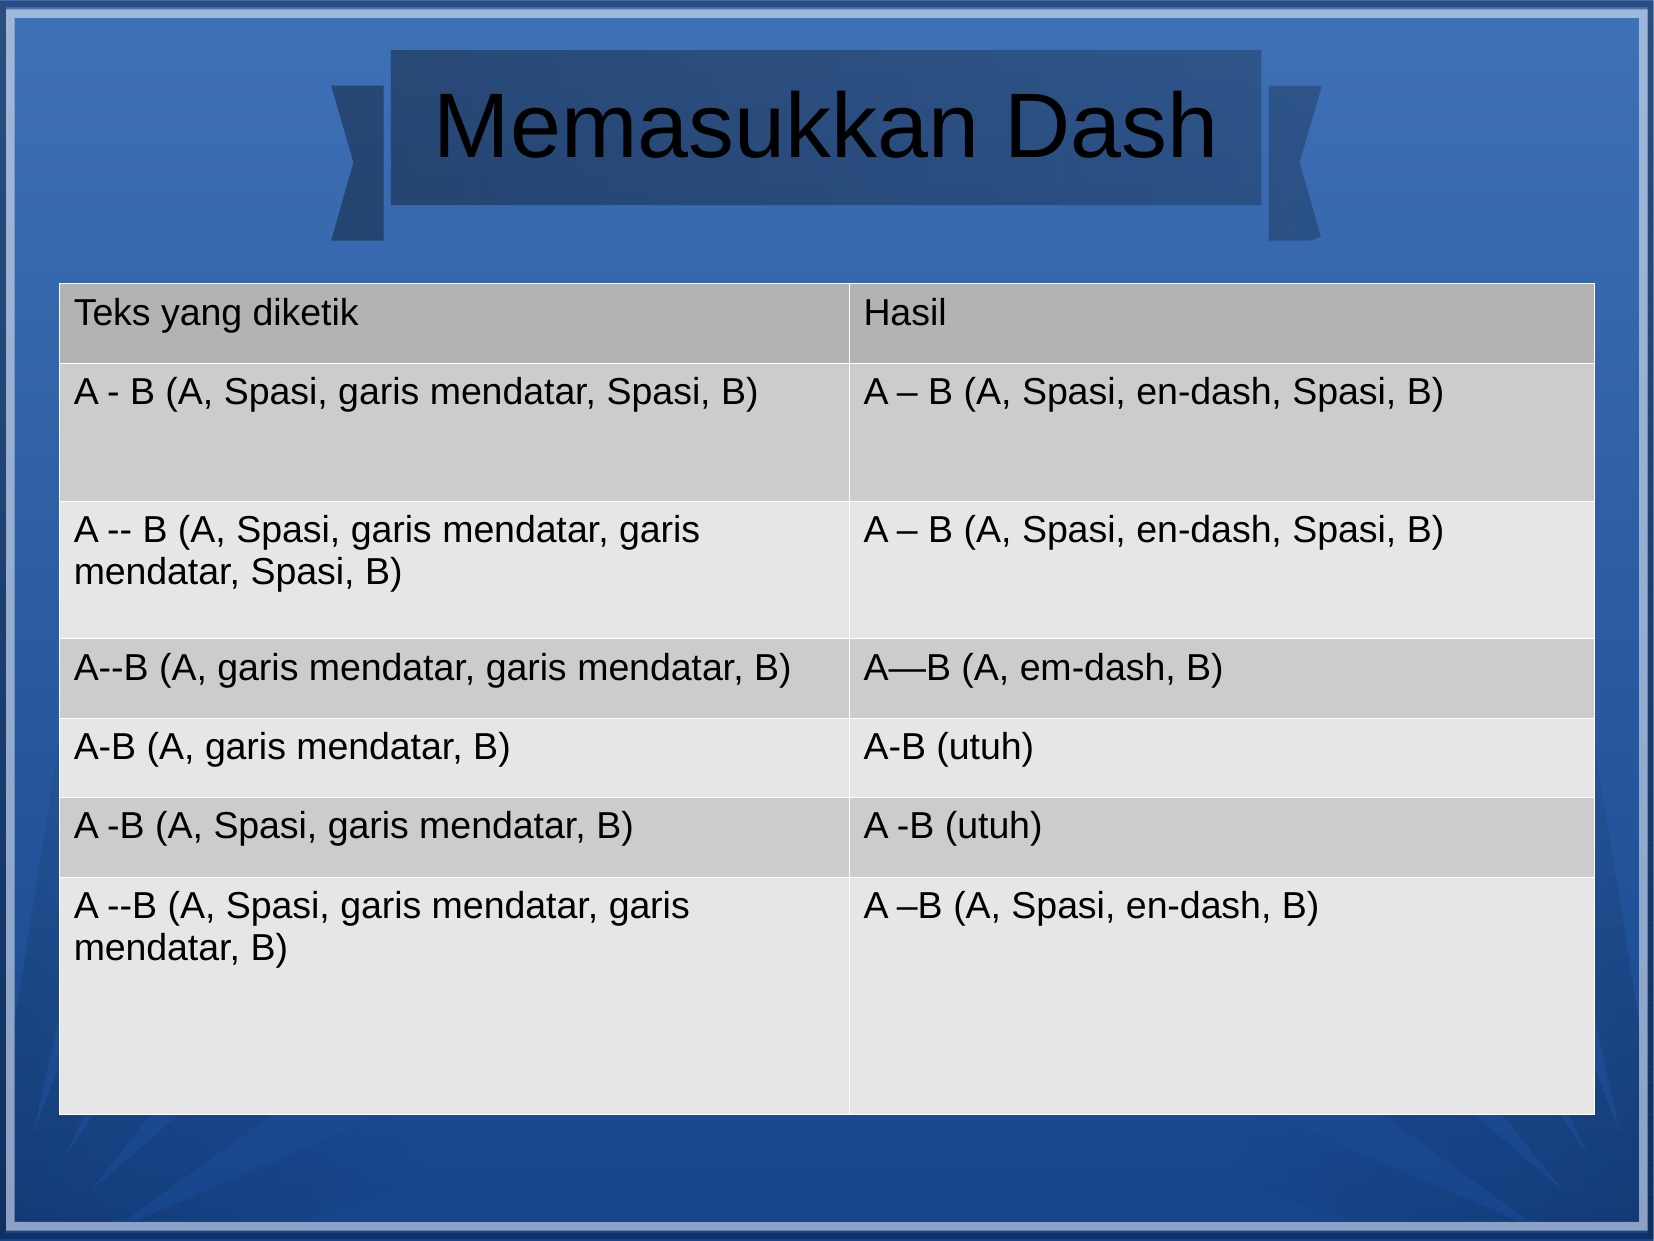

# Memasukkan Dash
| Teks yang diketik | Hasil |
| --- | --- |
| A - B (A, Spasi, garis mendatar, Spasi, B) | A – B (A, Spasi, en-dash, Spasi, B) |
| A -- B (A, Spasi, garis mendatar, garis mendatar, Spasi, B) | A – B (A, Spasi, en-dash, Spasi, B) |
| A--B (A, garis mendatar, garis mendatar, B) | A—B (A, em-dash, B) |
| A-B (A, garis mendatar, B) | A-B (utuh) |
| A -B (A, Spasi, garis mendatar, B) | A -B (utuh) |
| A --B (A, Spasi, garis mendatar, garis mendatar, B) | A –B (A, Spasi, en-dash, B) |